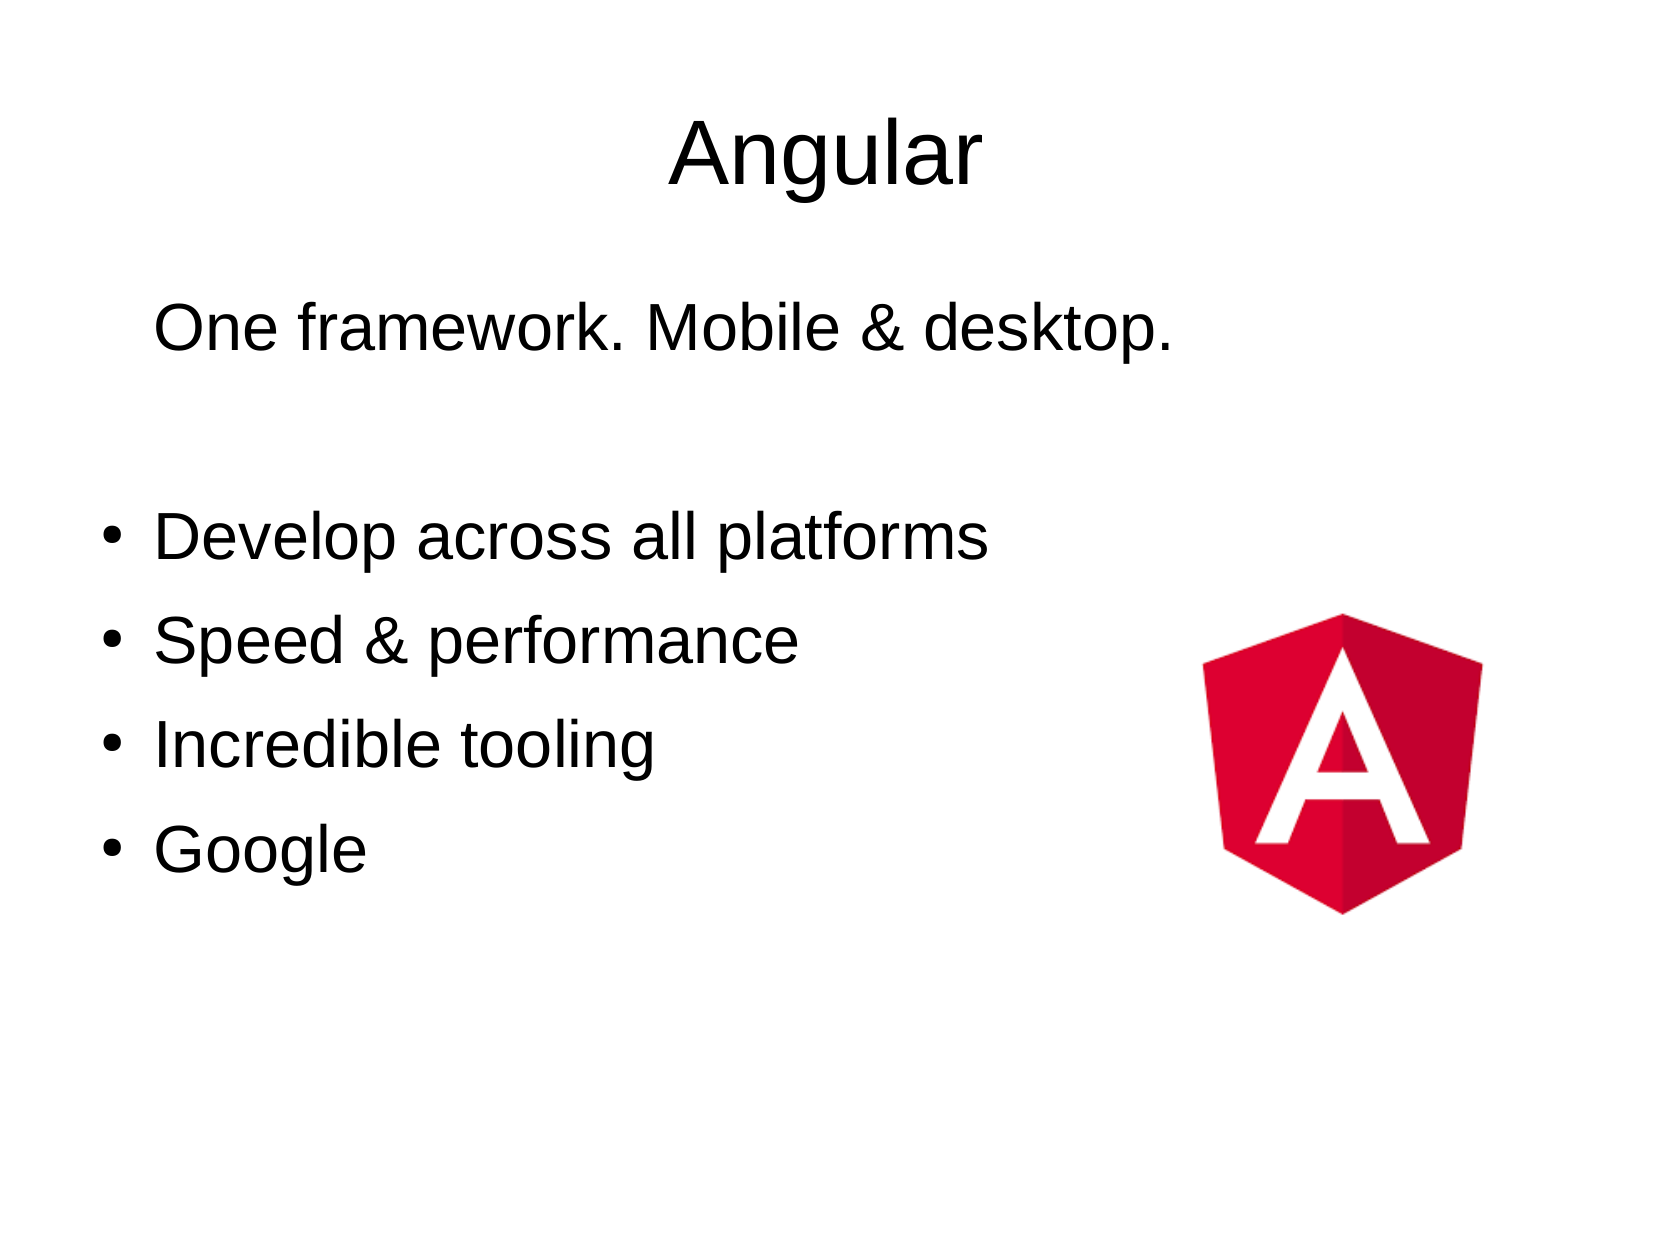

# Angular
One framework. Mobile & desktop.
Develop across all platforms
Speed & performance
Incredible tooling
Google